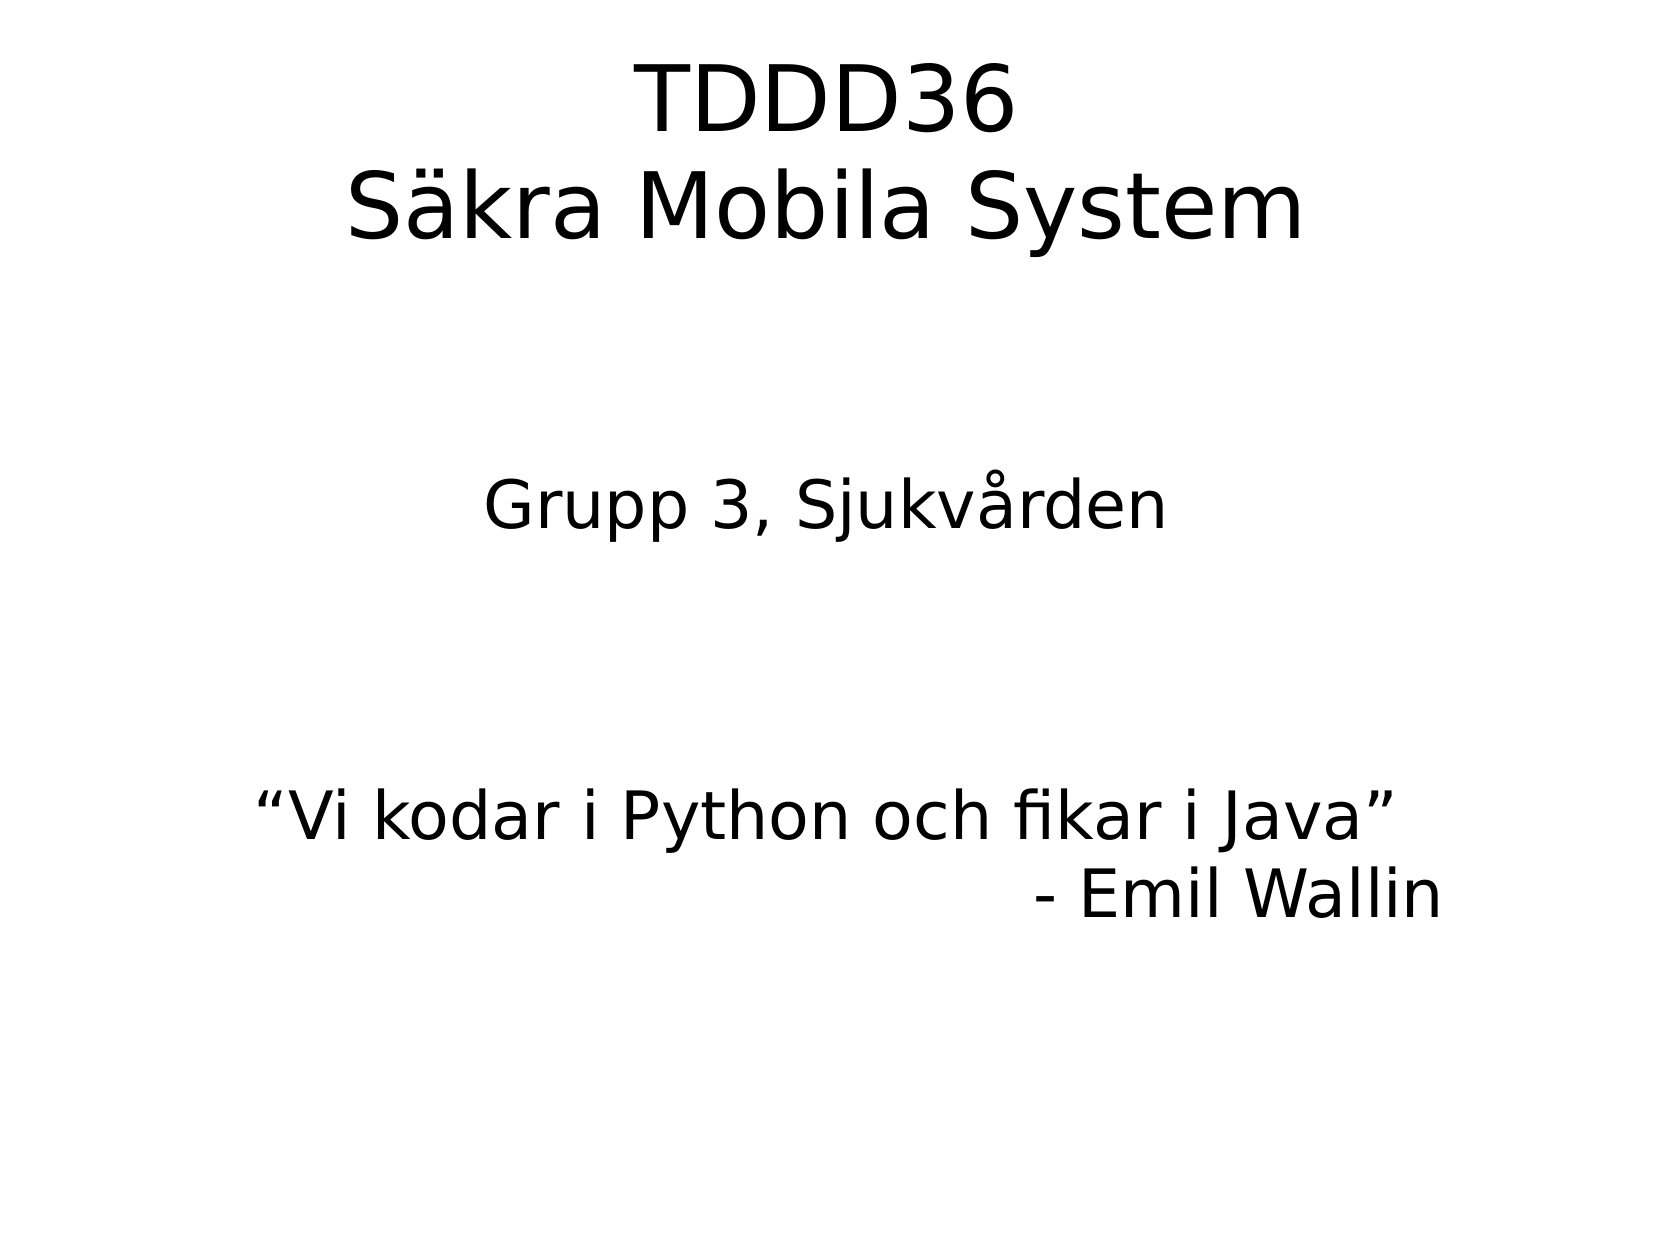

# TDDD36 Säkra Mobila System
Grupp 3, Sjukvården
“Vi kodar i Python och fikar i Java”
											- Emil Wallin